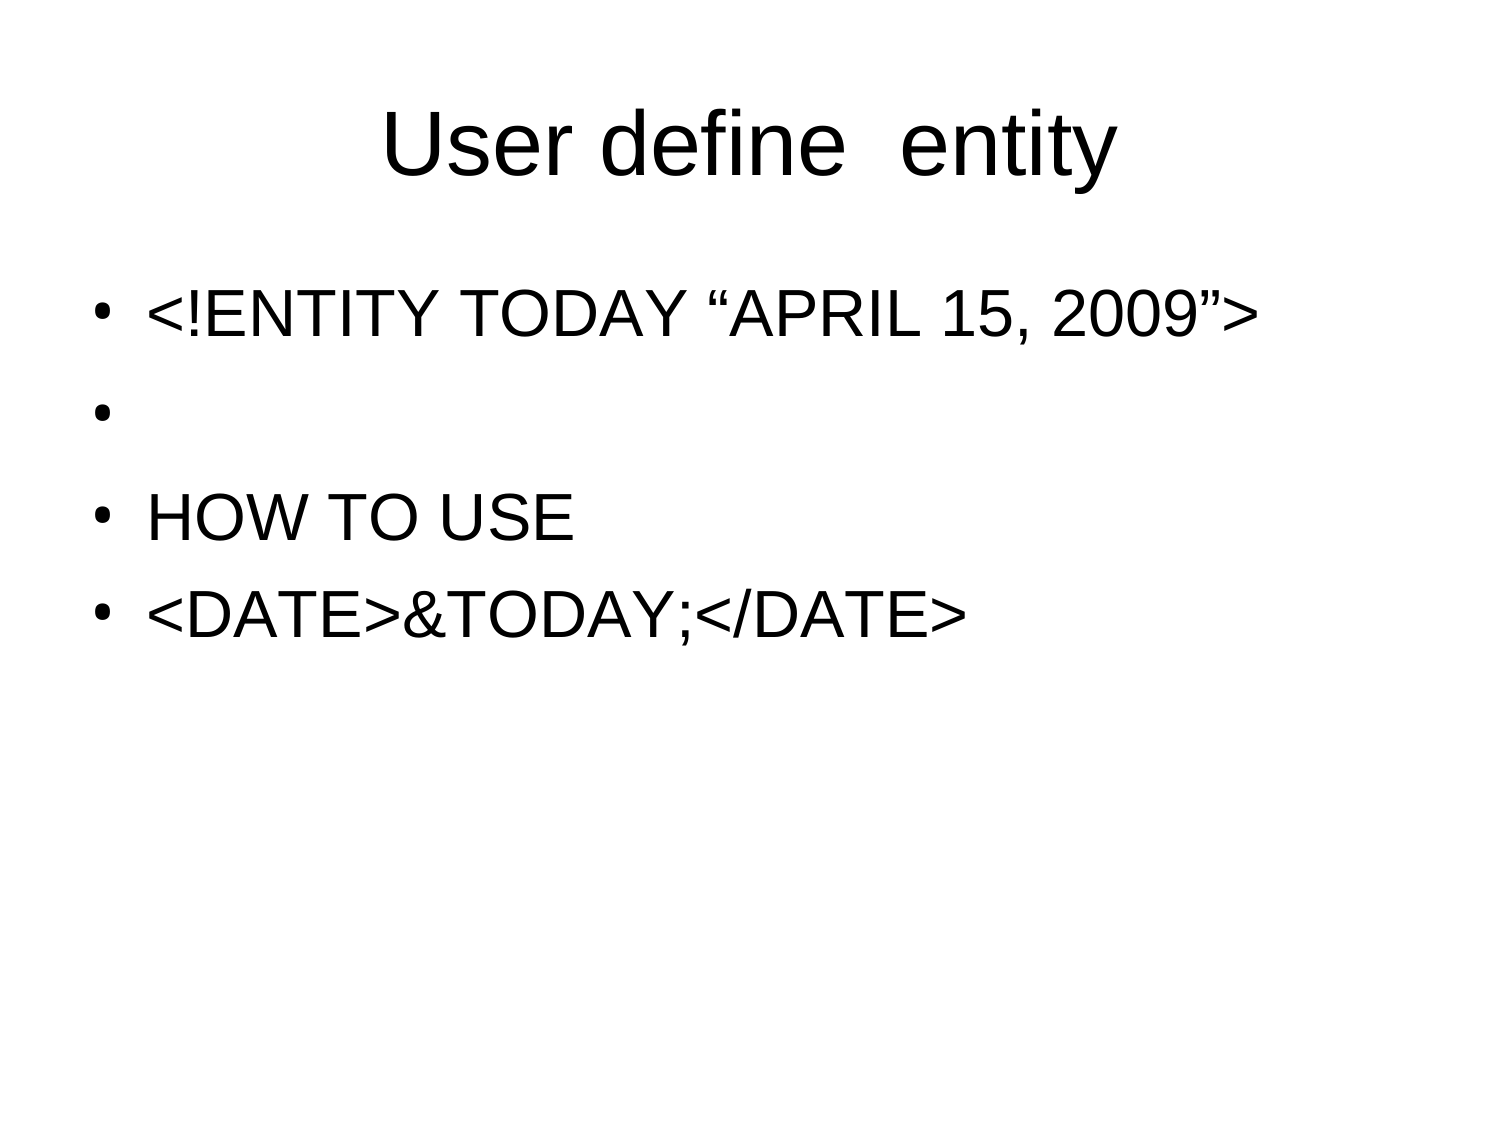

# User define entity
<!ENTITY TODAY “APRIL 15, 2009”>
HOW TO USE
<DATE>&TODAY;</DATE>